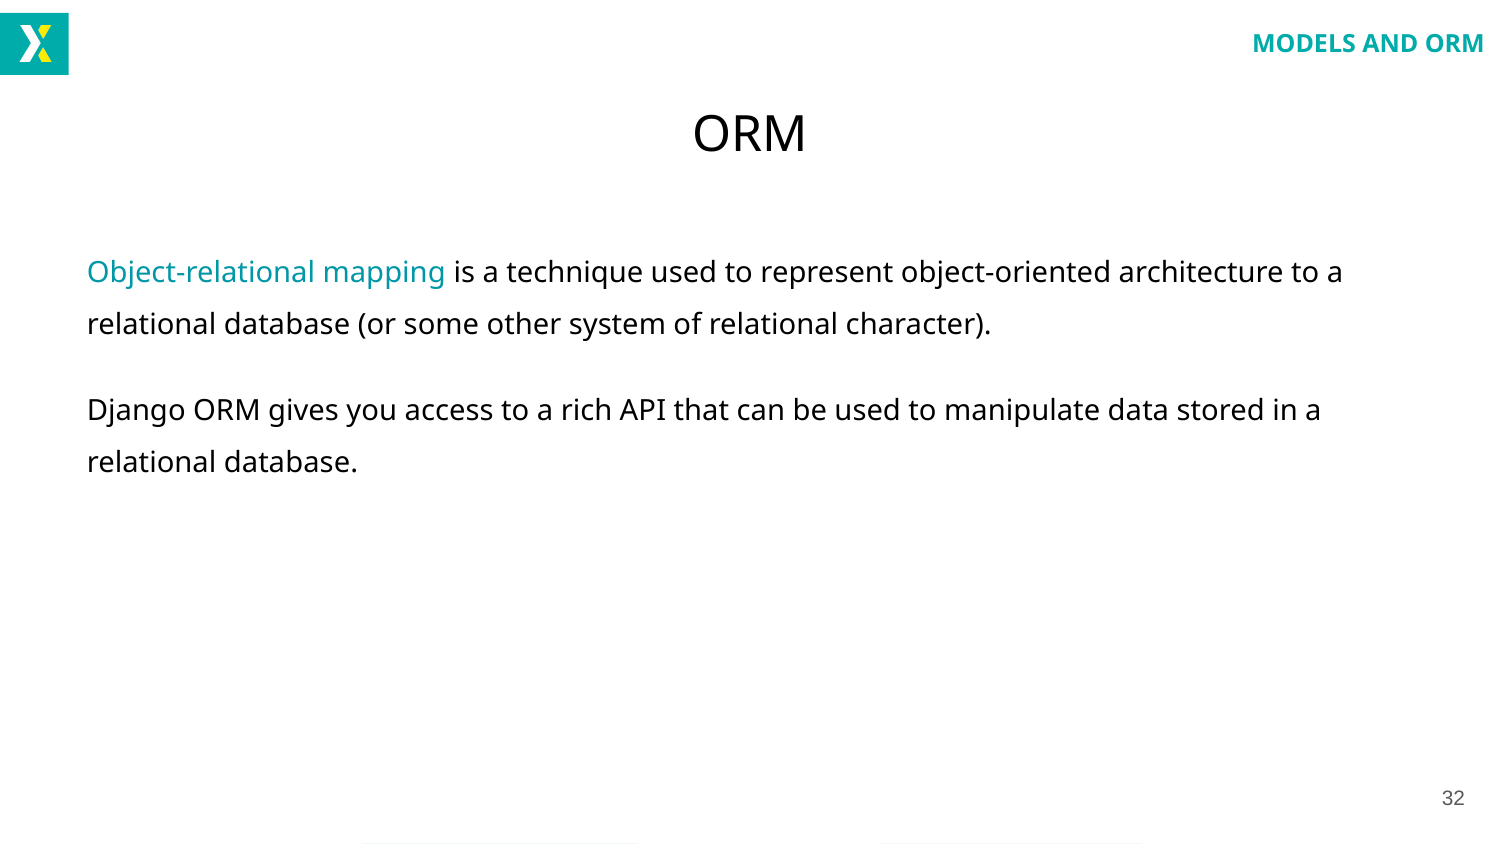

ORM
Object-relational mapping is a technique used to represent object-oriented architecture to a relational database (or some other system of relational character).
Django ORM gives you access to a rich API that can be used to manipulate data stored in a relational database.